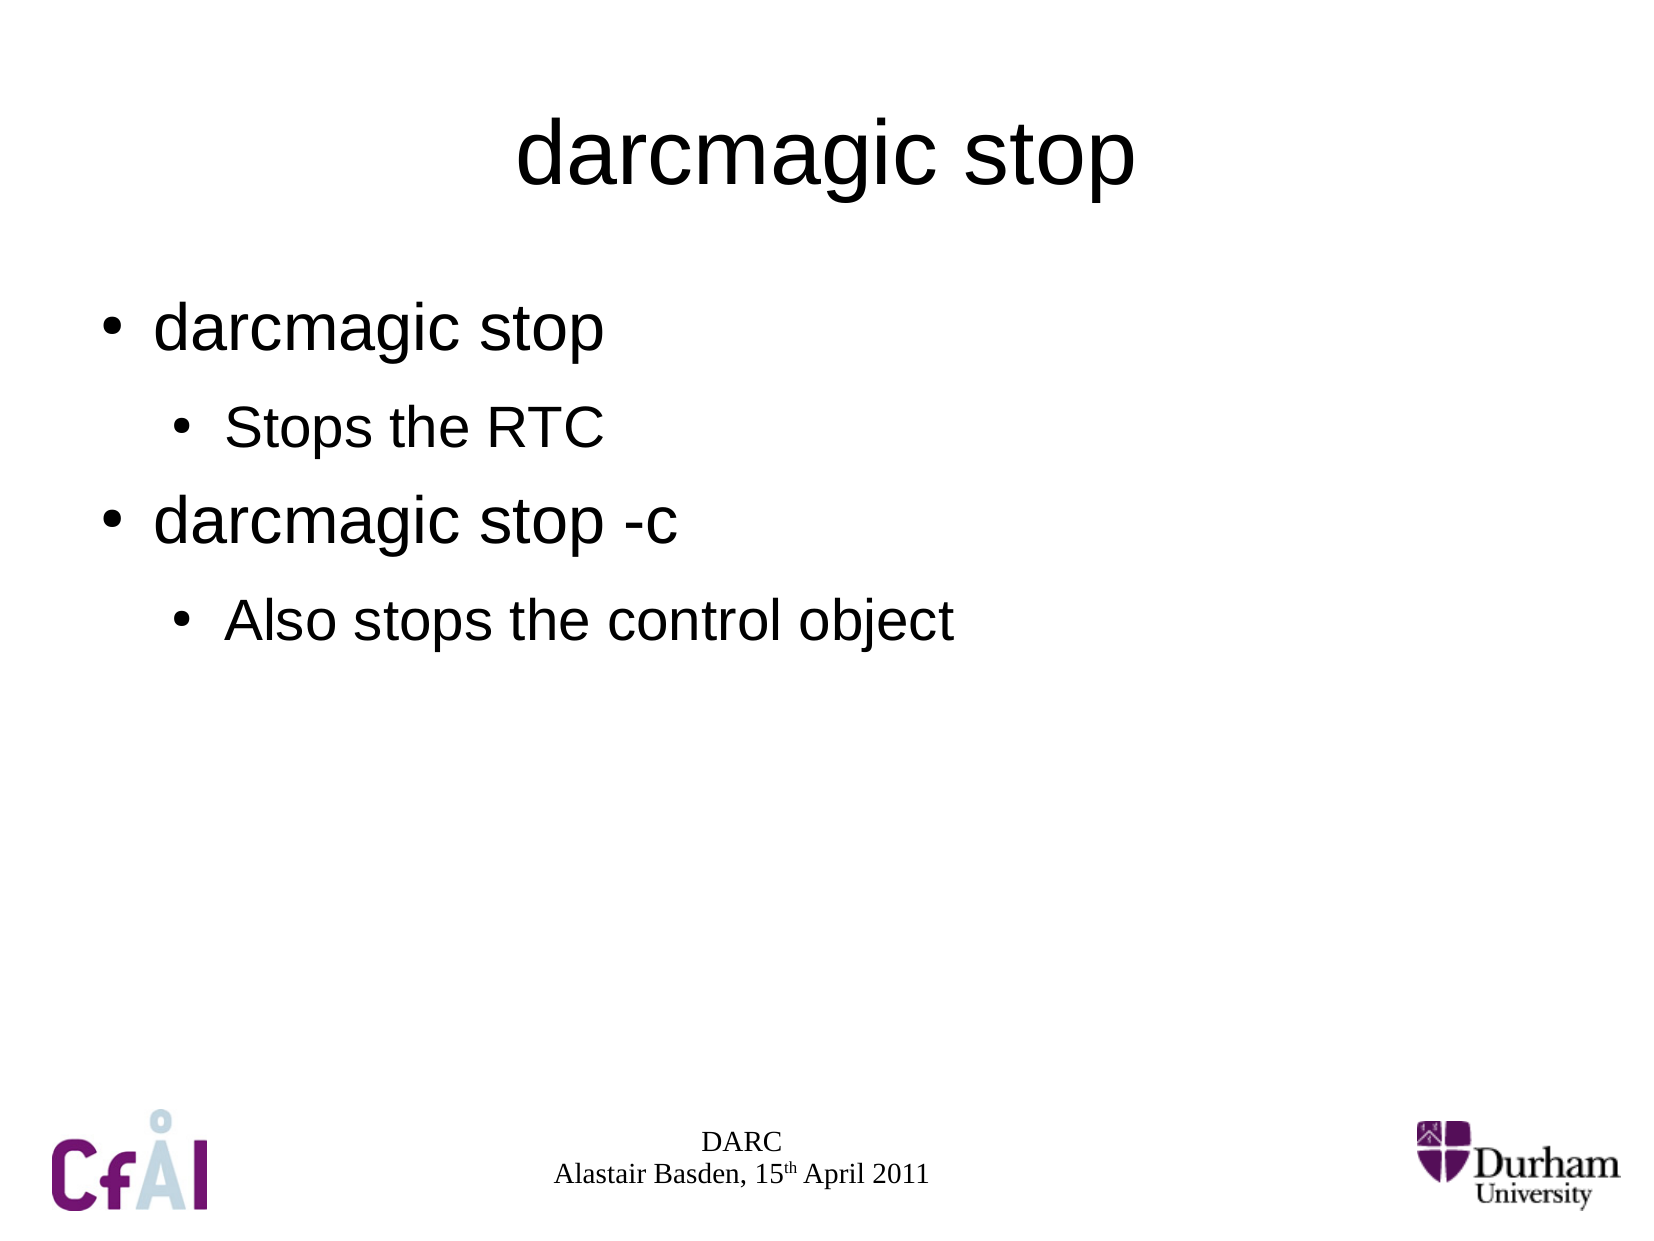

# darcmagic stop
darcmagic stop
Stops the RTC
darcmagic stop -c
Also stops the control object